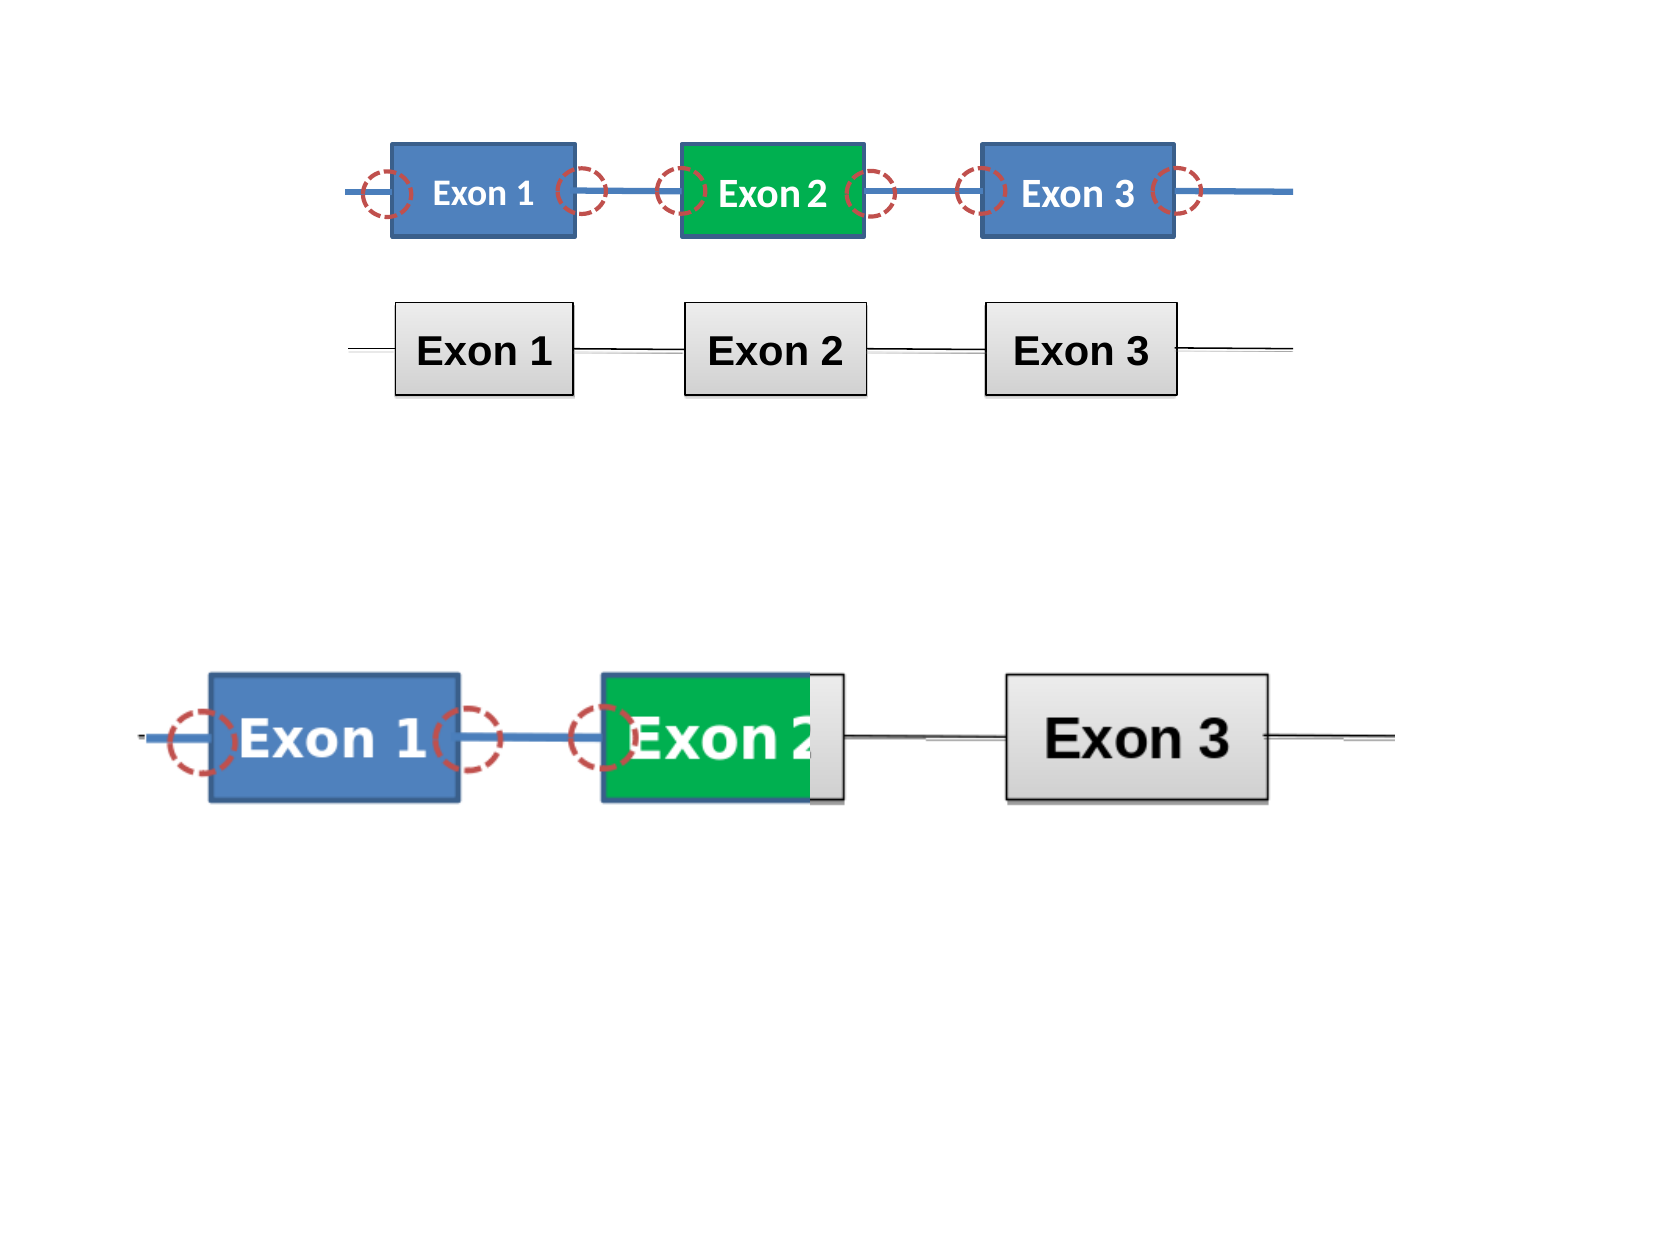

Exon 1
Exon 2
Exon 3
Exon 1
Exon 2
Exon 3